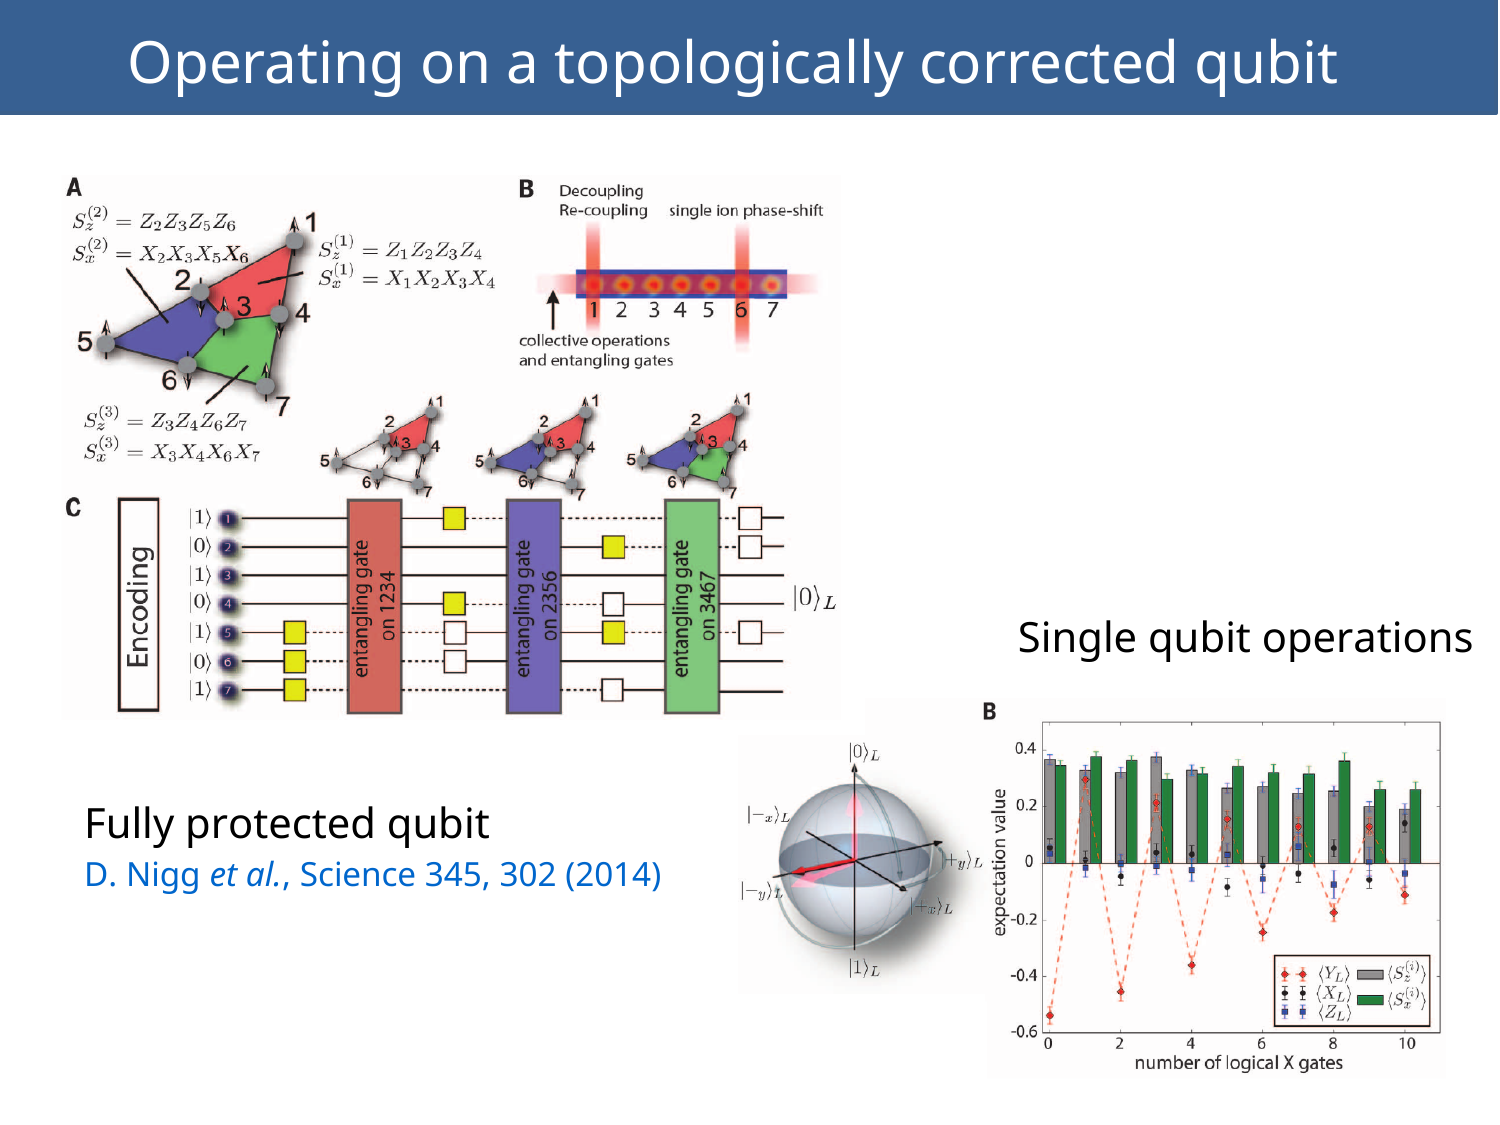

# Operating on a topologically corrected qubit
Single qubit operations
Fully protected qubit
D. Nigg et al., Science 345, 302 (2014)